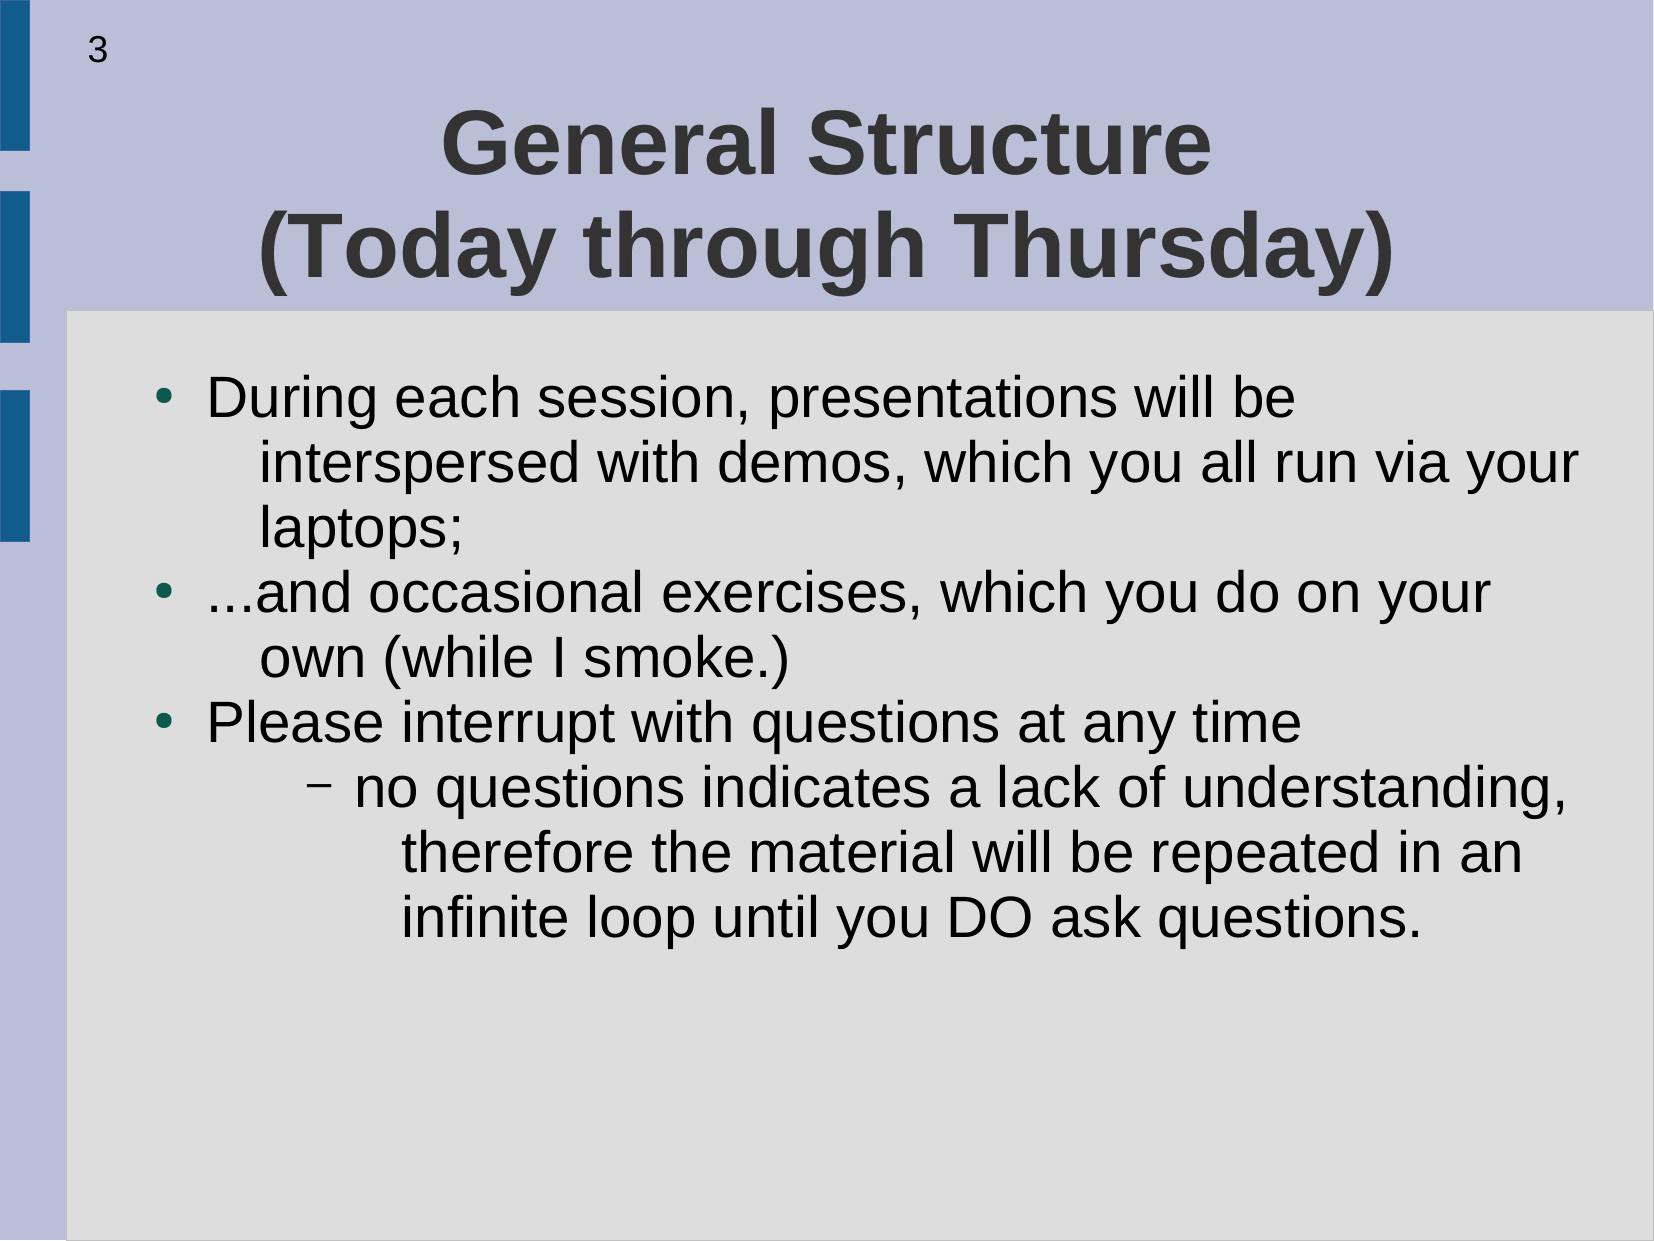

# General Structure (Today through Thursday)
During each session, presentations will be interspersed with demos, which you all run via your laptops;
...and occasional exercises, which you do on your own (while I smoke.)
Please interrupt with questions at any time
no questions indicates a lack of understanding, therefore the material will be repeated in an infinite loop until you DO ask questions.